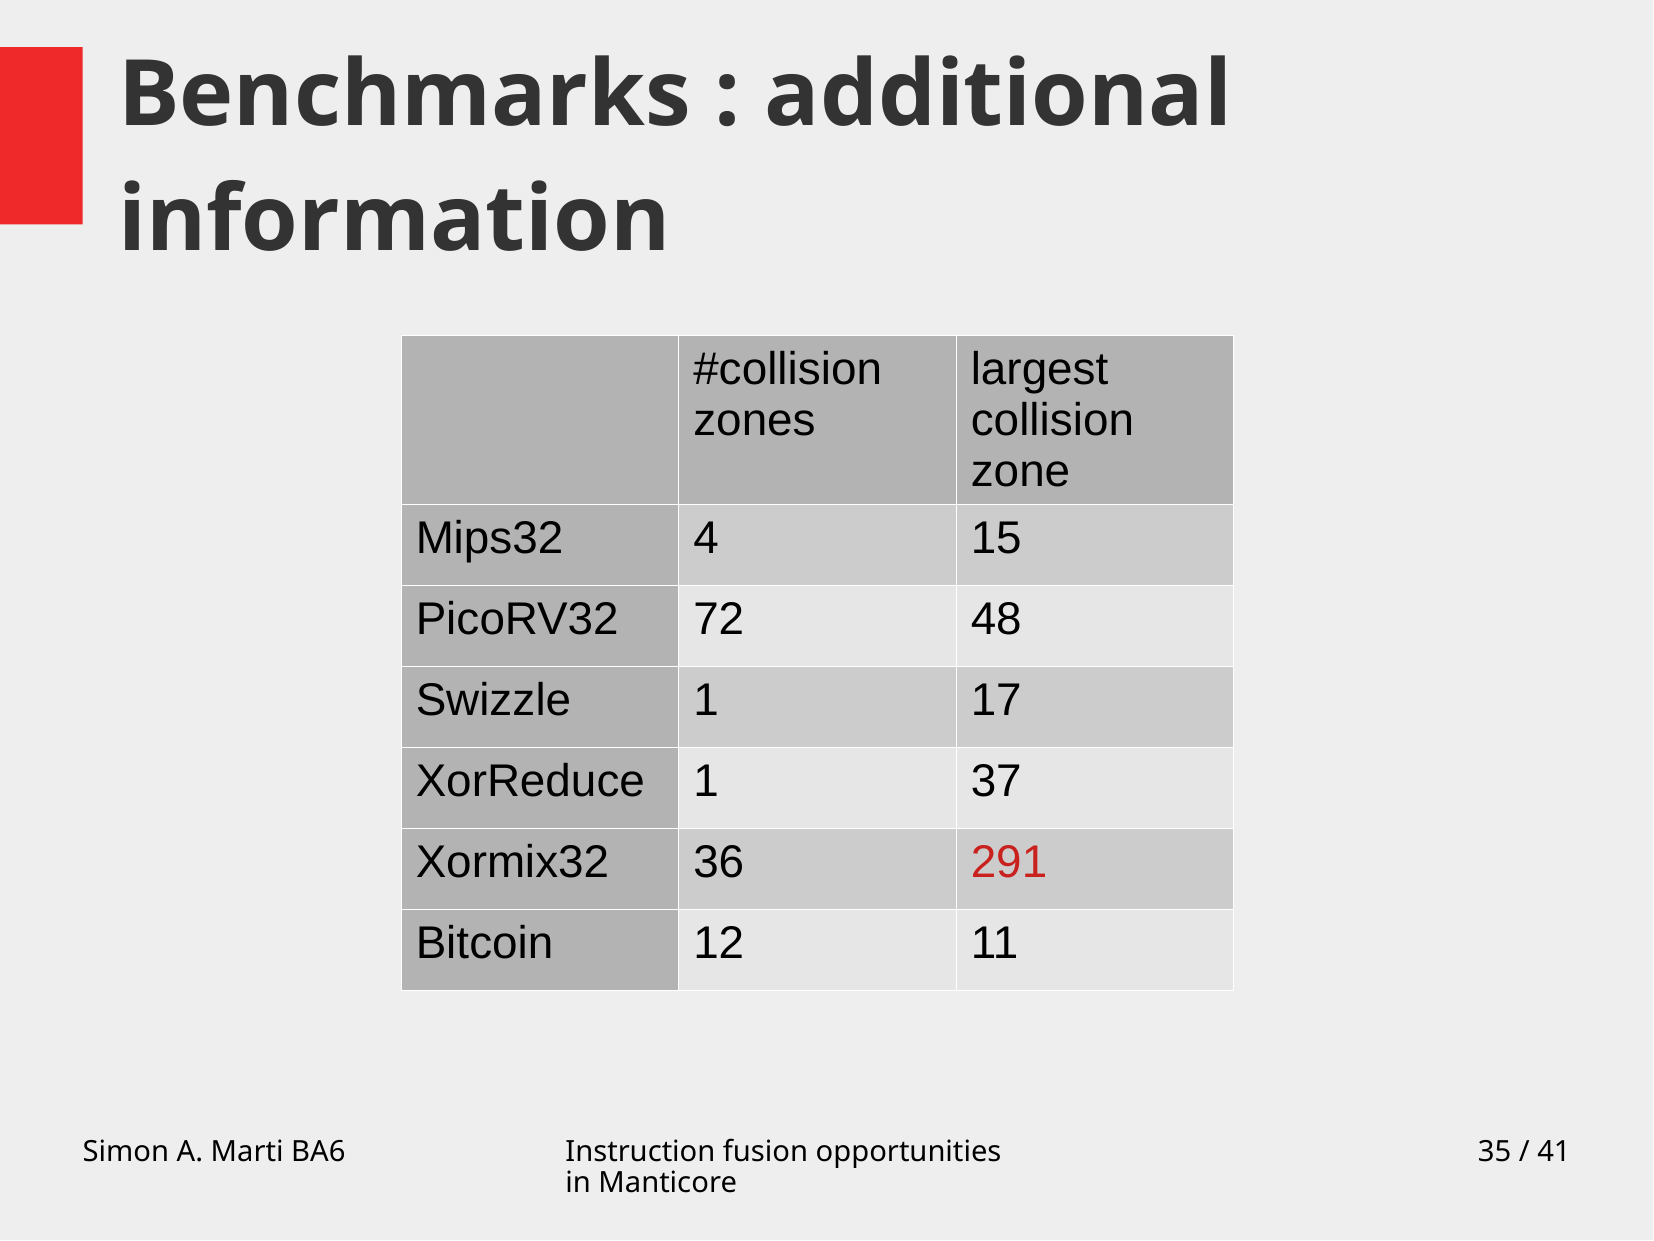

# Benchmarks : additional information
| | #collision zones | largest collision zone |
| --- | --- | --- |
| Mips32 | 4 | 15 |
| PicoRV32 | 72 | 48 |
| Swizzle | 1 | 17 |
| XorReduce | 1 | 37 |
| Xormix32 | 36 | 291 |
| Bitcoin | 12 | 11 |
Simon A. Marti BA6
Instruction fusion opportunities in Manticore
35